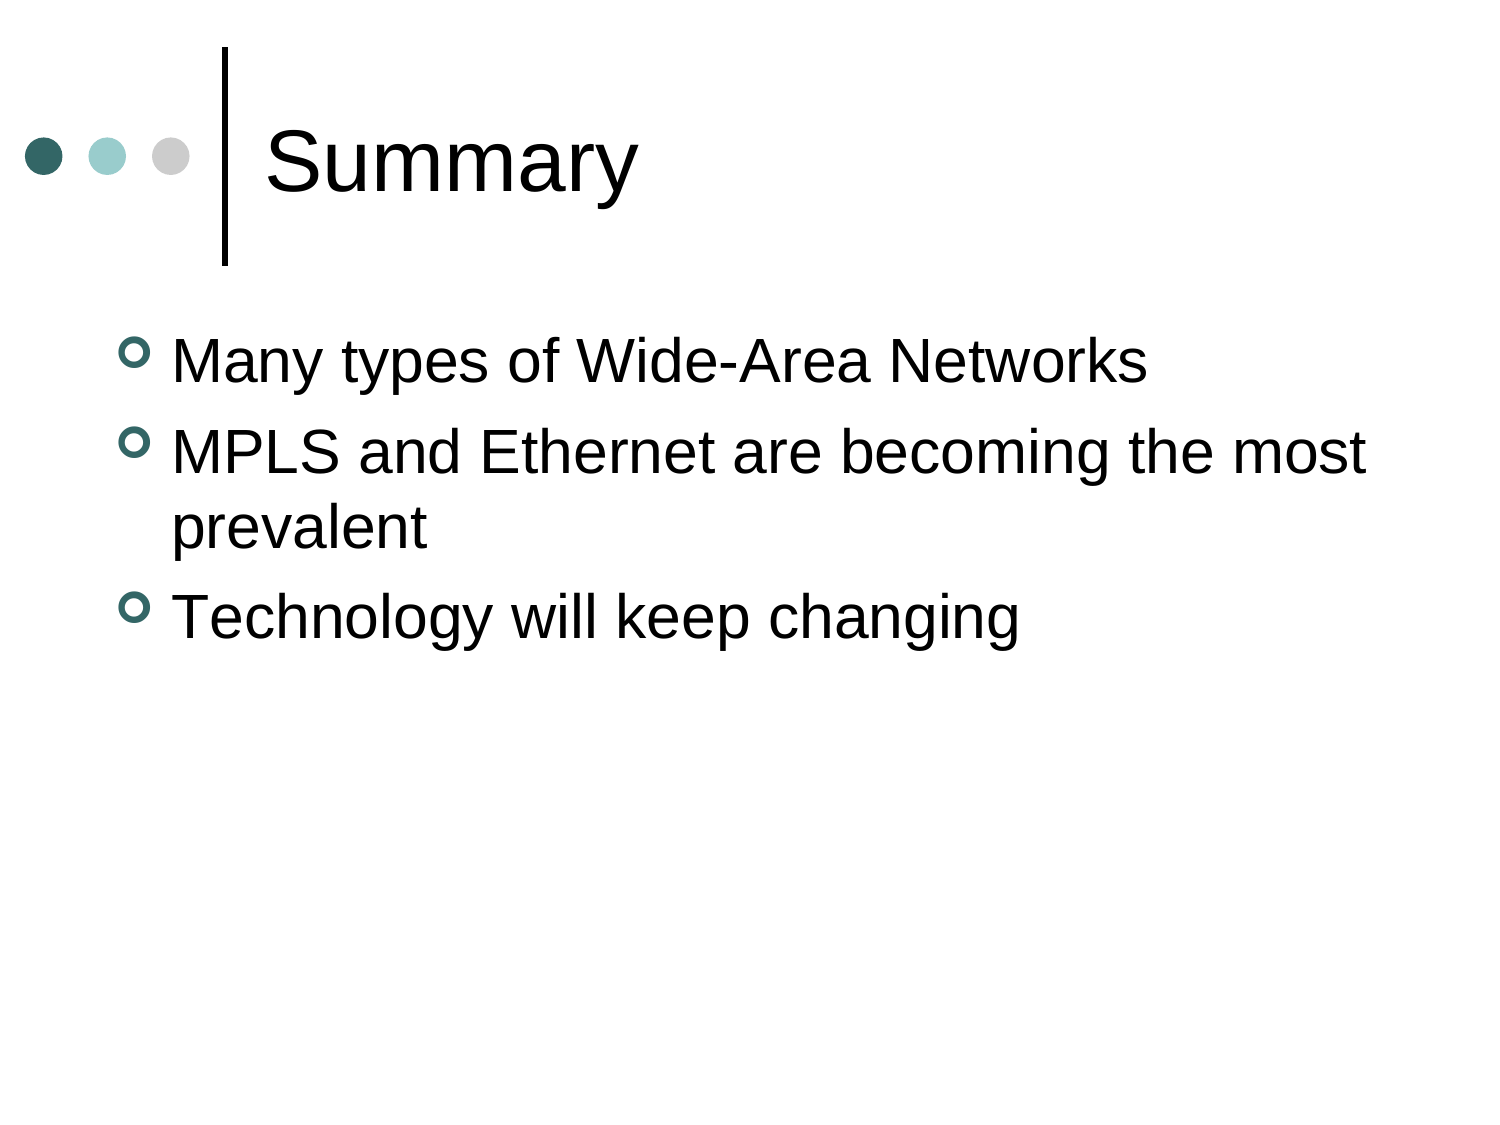

# Summary
Many types of Wide-Area Networks
MPLS and Ethernet are becoming the most prevalent
Technology will keep changing